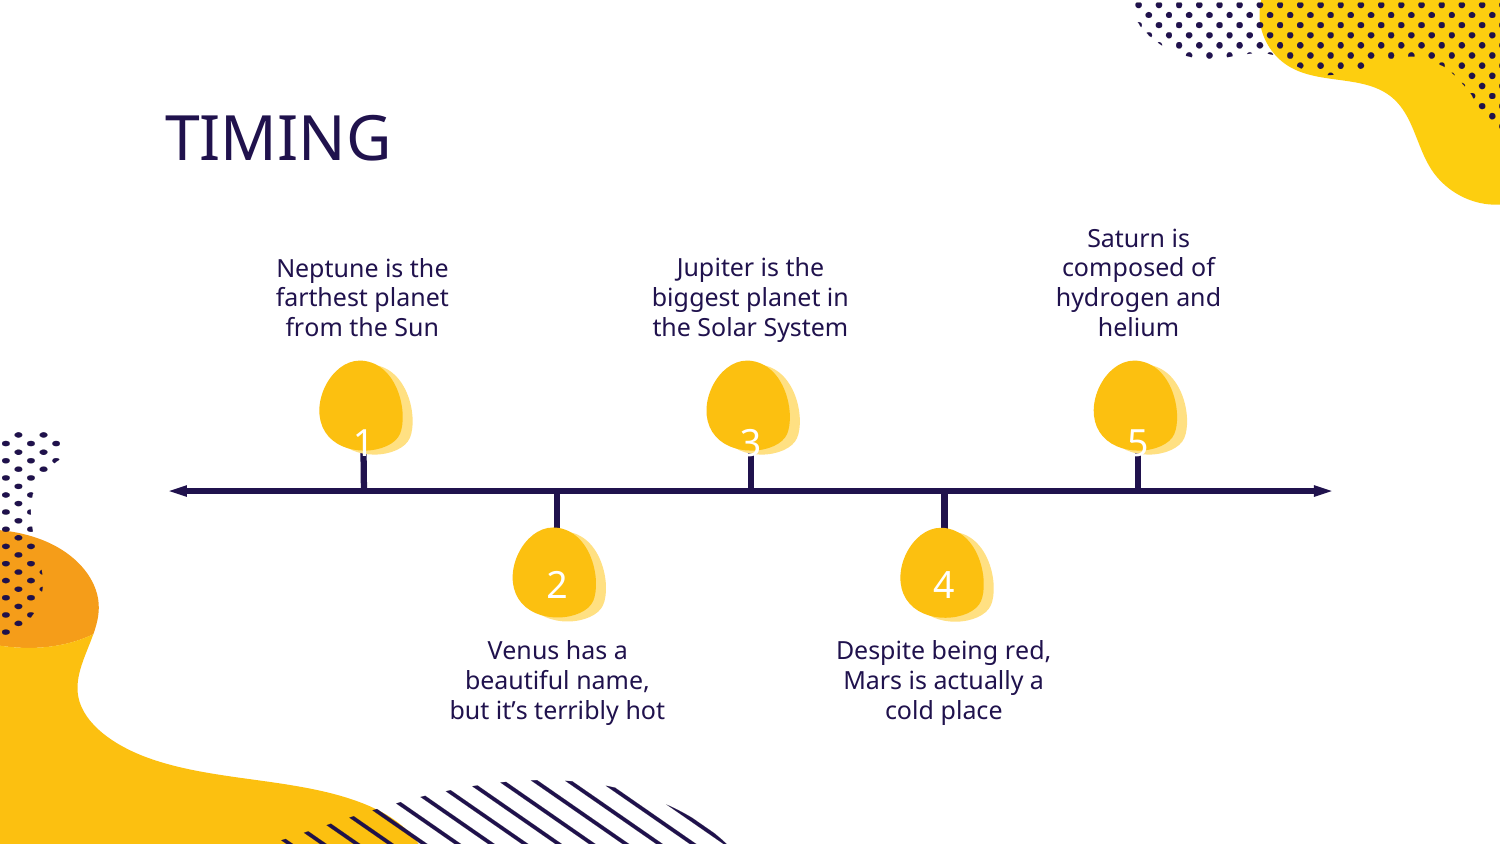

TIMING
Jupiter is the biggest planet in the Solar System
Saturn is composed of hydrogen and helium
Neptune is the farthest planet from the Sun
1
3
5
4
2
# 2
Venus has a beautiful name, but it’s terribly hot
Despite being red, Mars is actually a cold place